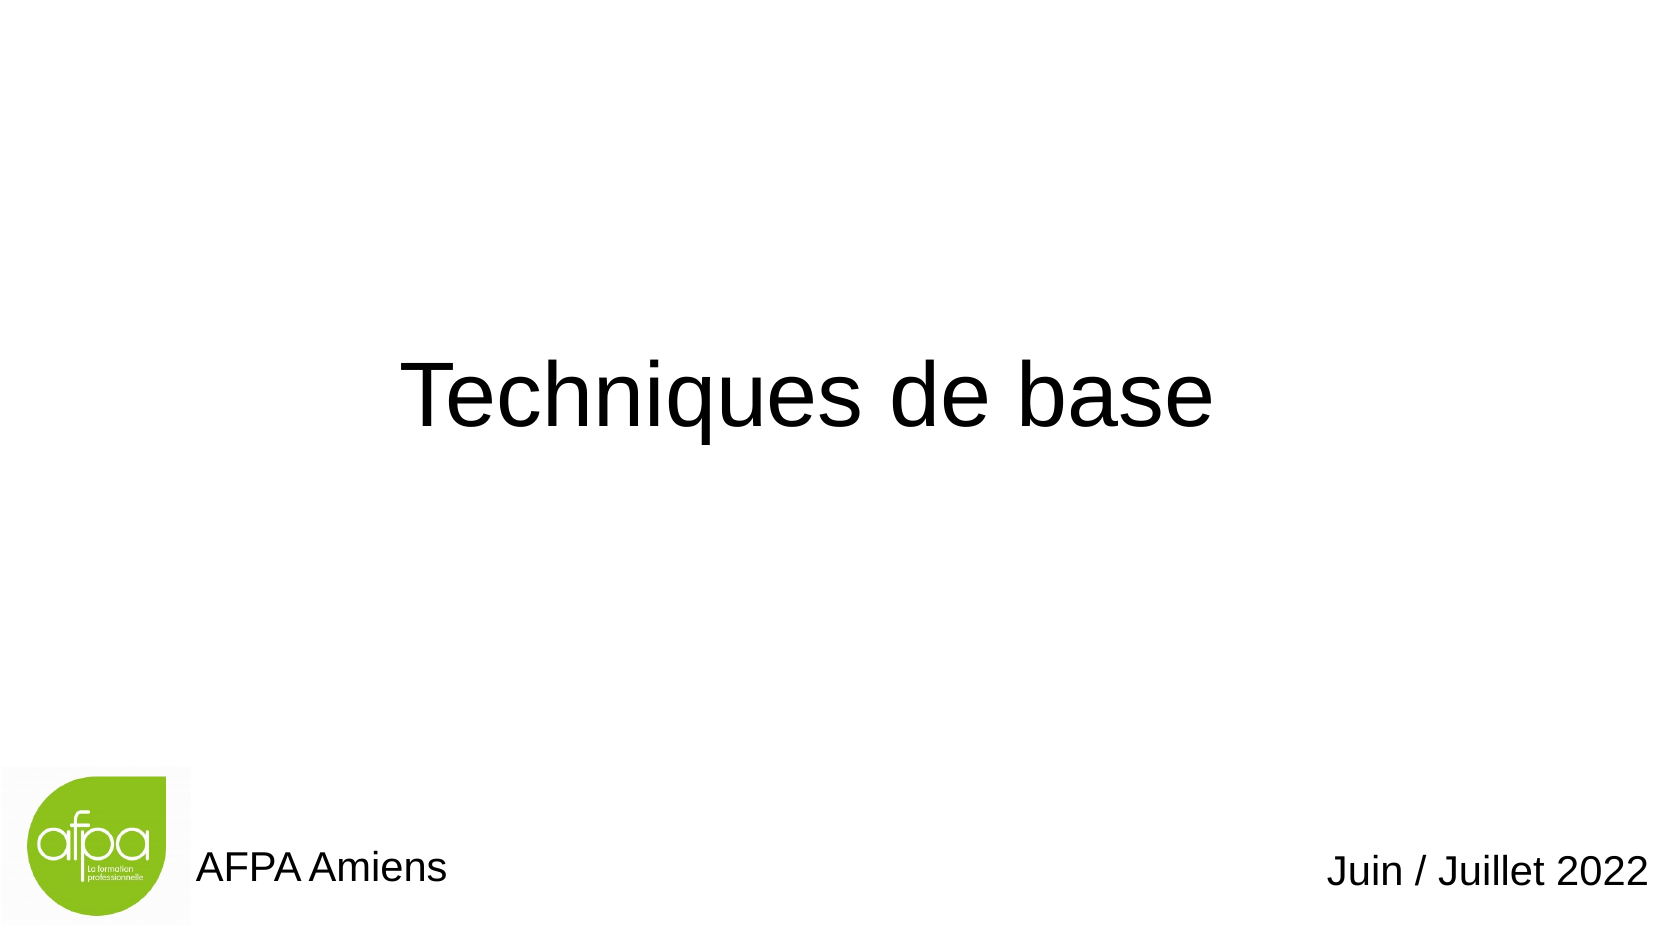

# Techniques de base
AFPA Amiens
Juin / Juillet 2022